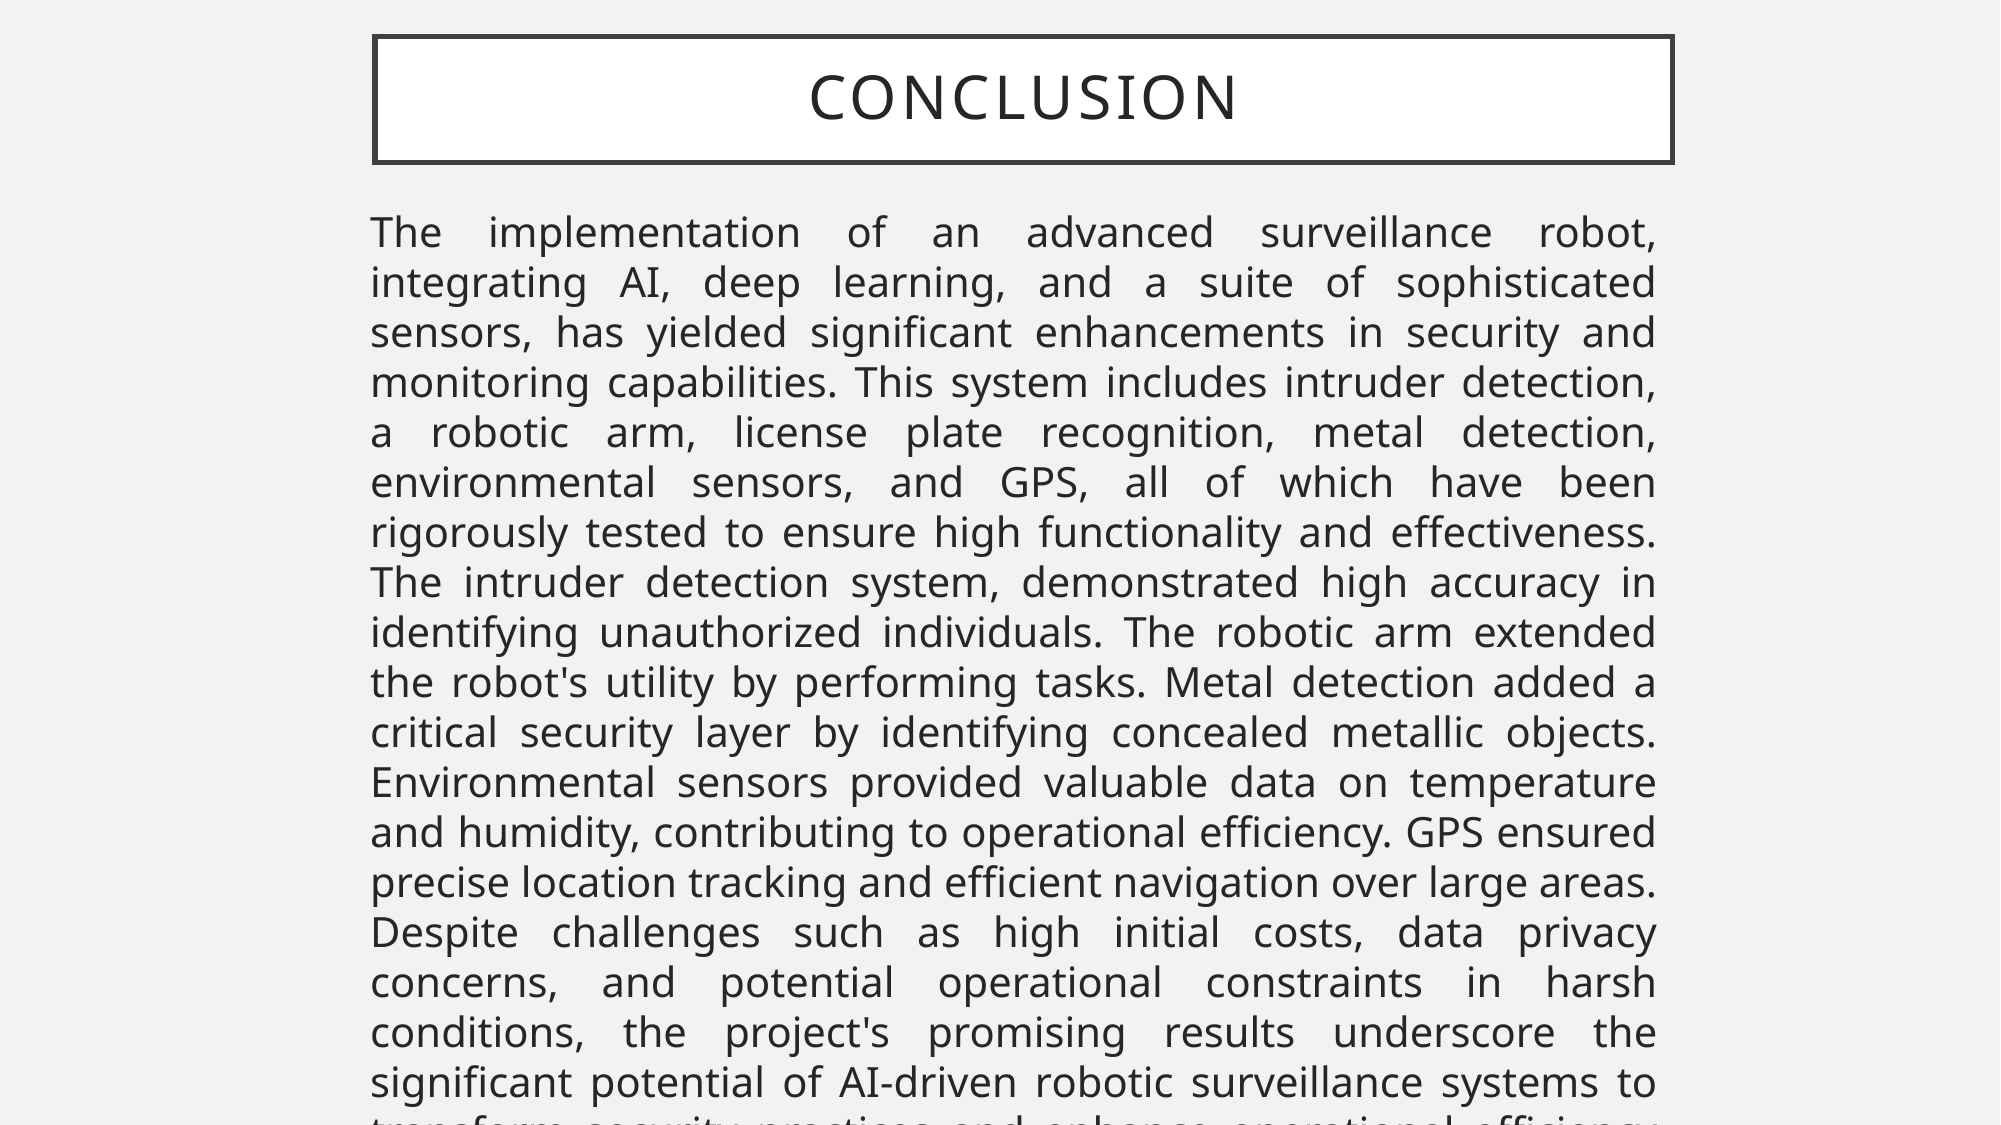

# CONCLUSION
The implementation of an advanced surveillance robot, integrating AI, deep learning, and a suite of sophisticated sensors, has yielded significant enhancements in security and monitoring capabilities. This system includes intruder detection, a robotic arm, license plate recognition, metal detection, environmental sensors, and GPS, all of which have been rigorously tested to ensure high functionality and effectiveness. The intruder detection system, demonstrated high accuracy in identifying unauthorized individuals. The robotic arm extended the robot's utility by performing tasks. Metal detection added a critical security layer by identifying concealed metallic objects. Environmental sensors provided valuable data on temperature and humidity, contributing to operational efficiency. GPS ensured precise location tracking and efficient navigation over large areas. Despite challenges such as high initial costs, data privacy concerns, and potential operational constraints in harsh conditions, the project's promising results underscore the significant potential of AI-driven robotic surveillance systems to transform security practices and enhance operational efficiency across various domains.